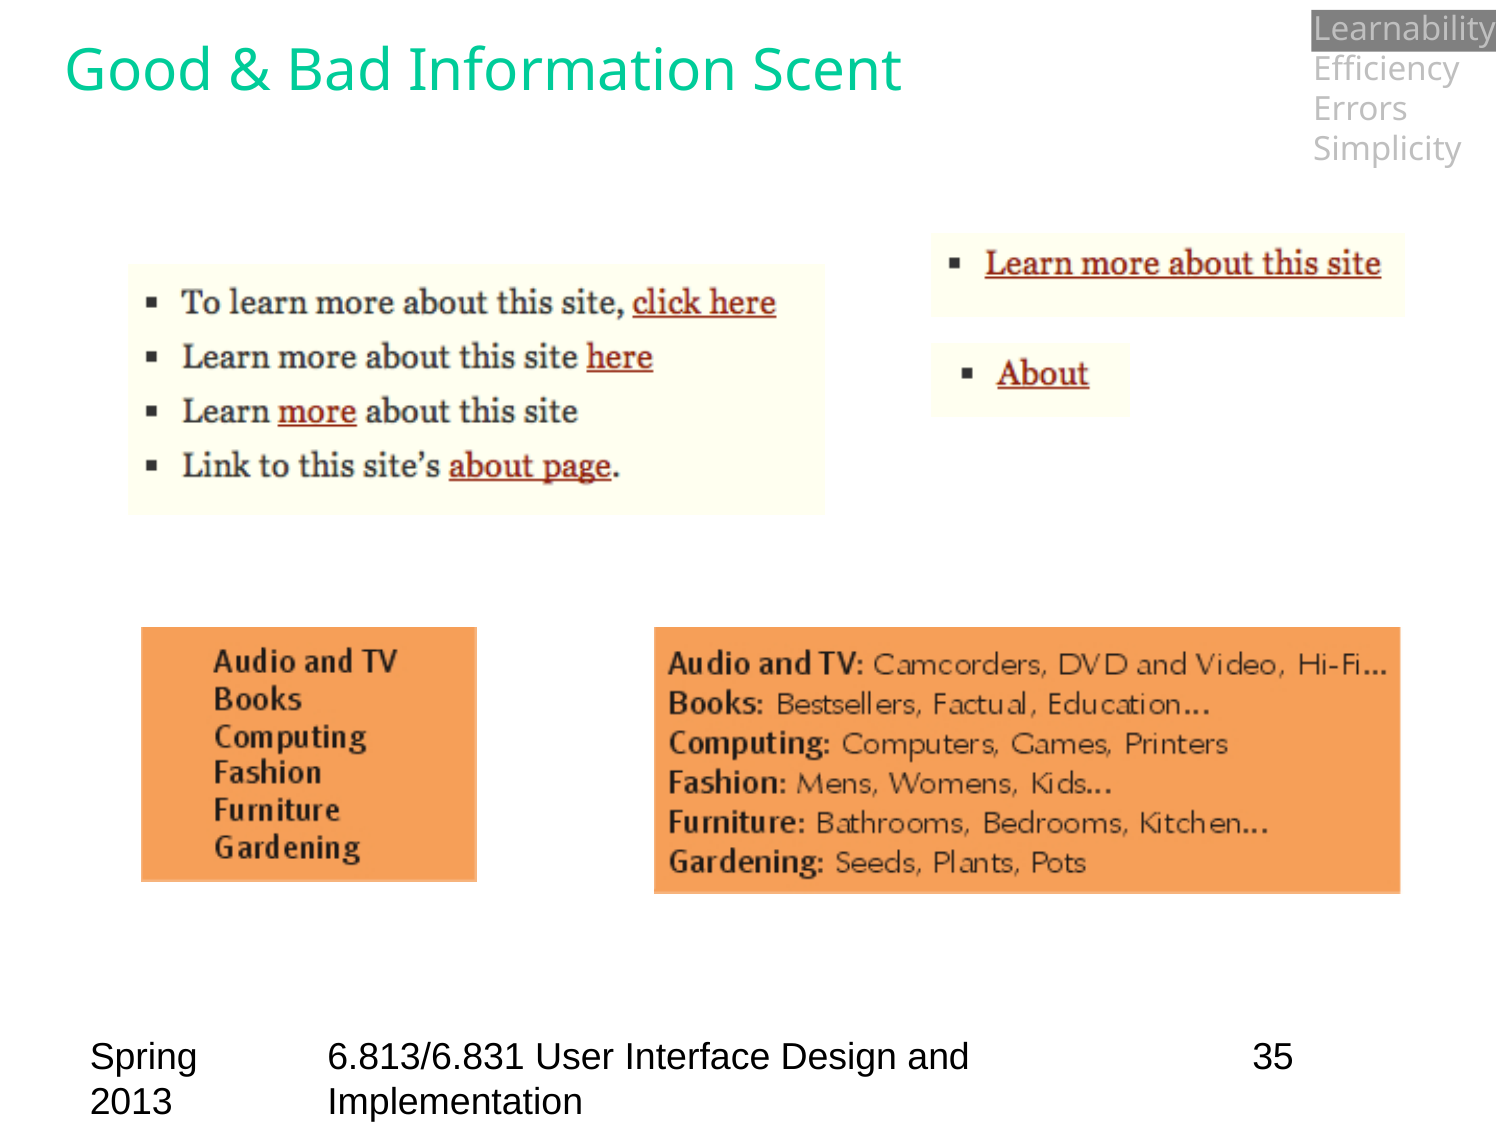

Learnability
Efficiency
Errors
Simplicity
# Good & Bad Information Scent
Spring 2013
6.813/6.831 User Interface Design and Implementation